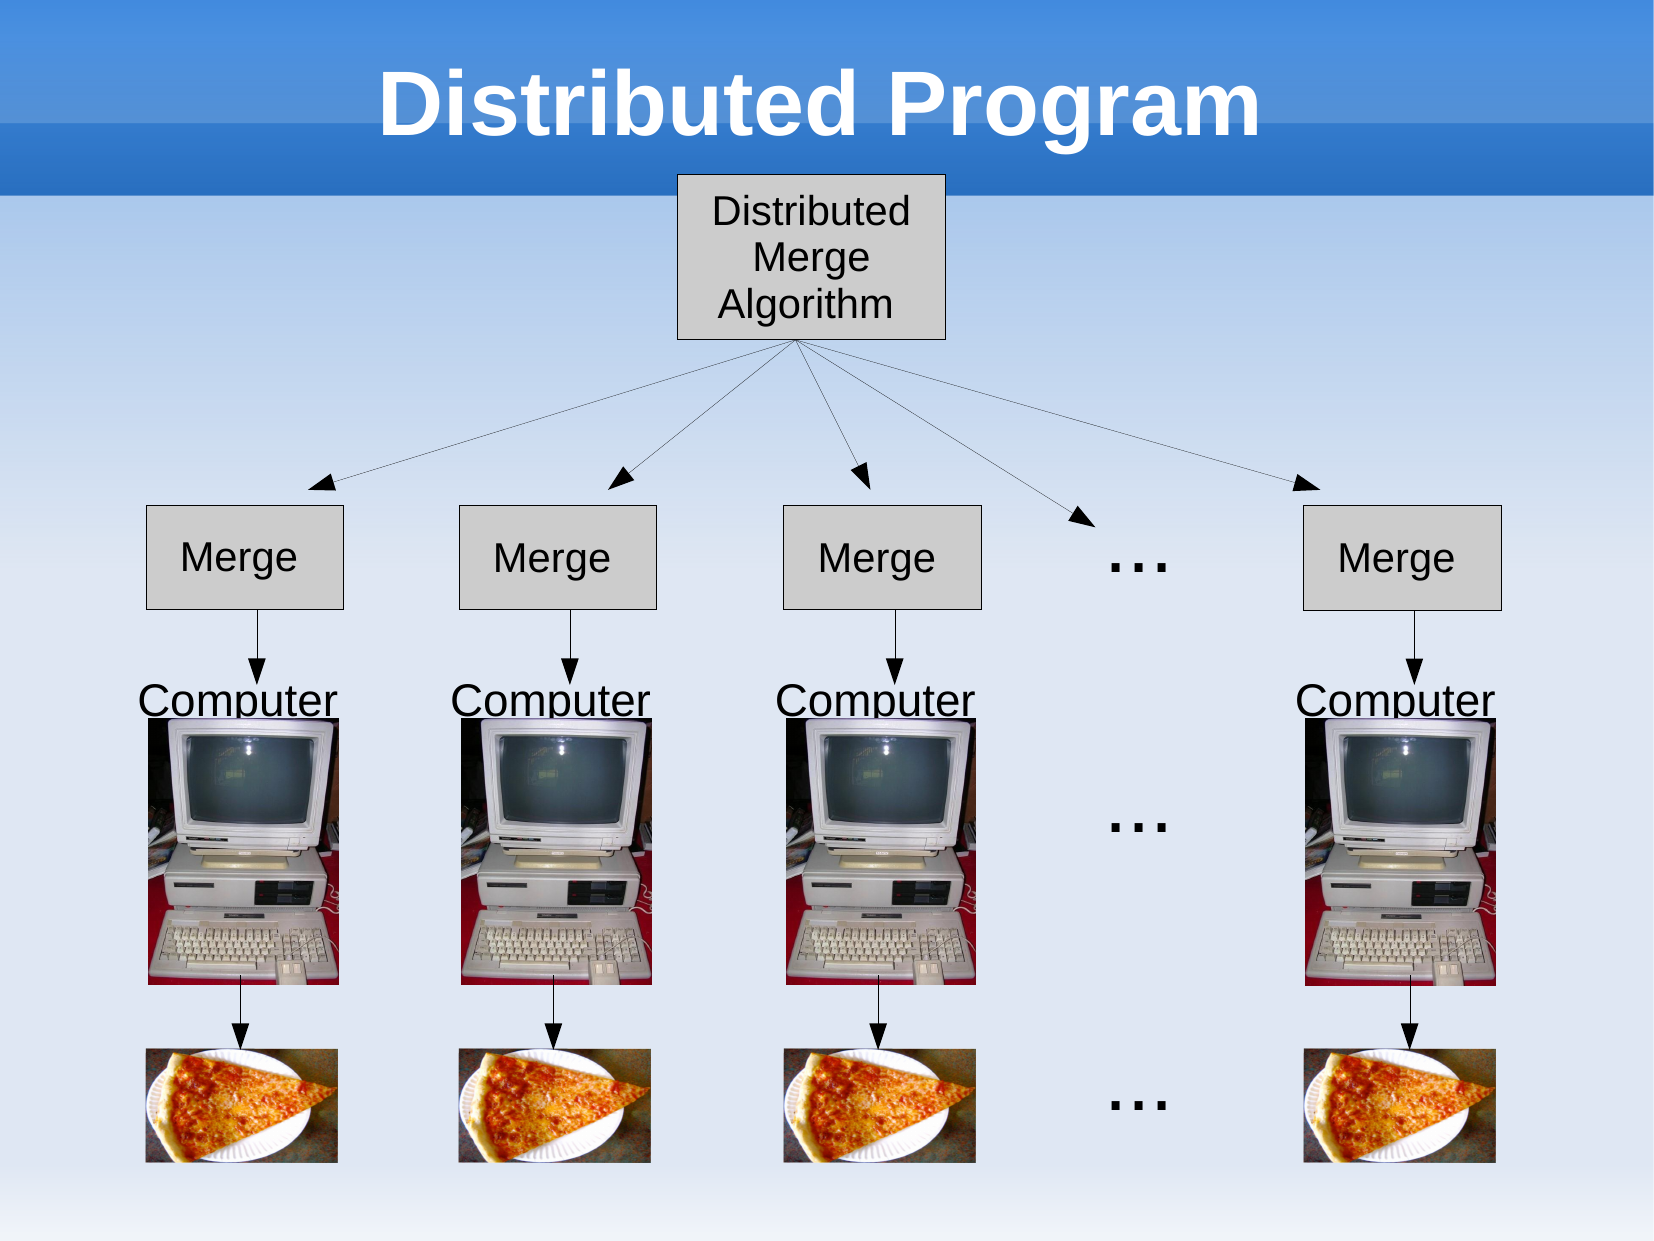

# Distributed Program
Distributed
Merge
Algorithm
...
Merge
Merge
Merge
Merge
Computer
Computer
Computer
Computer
...
...